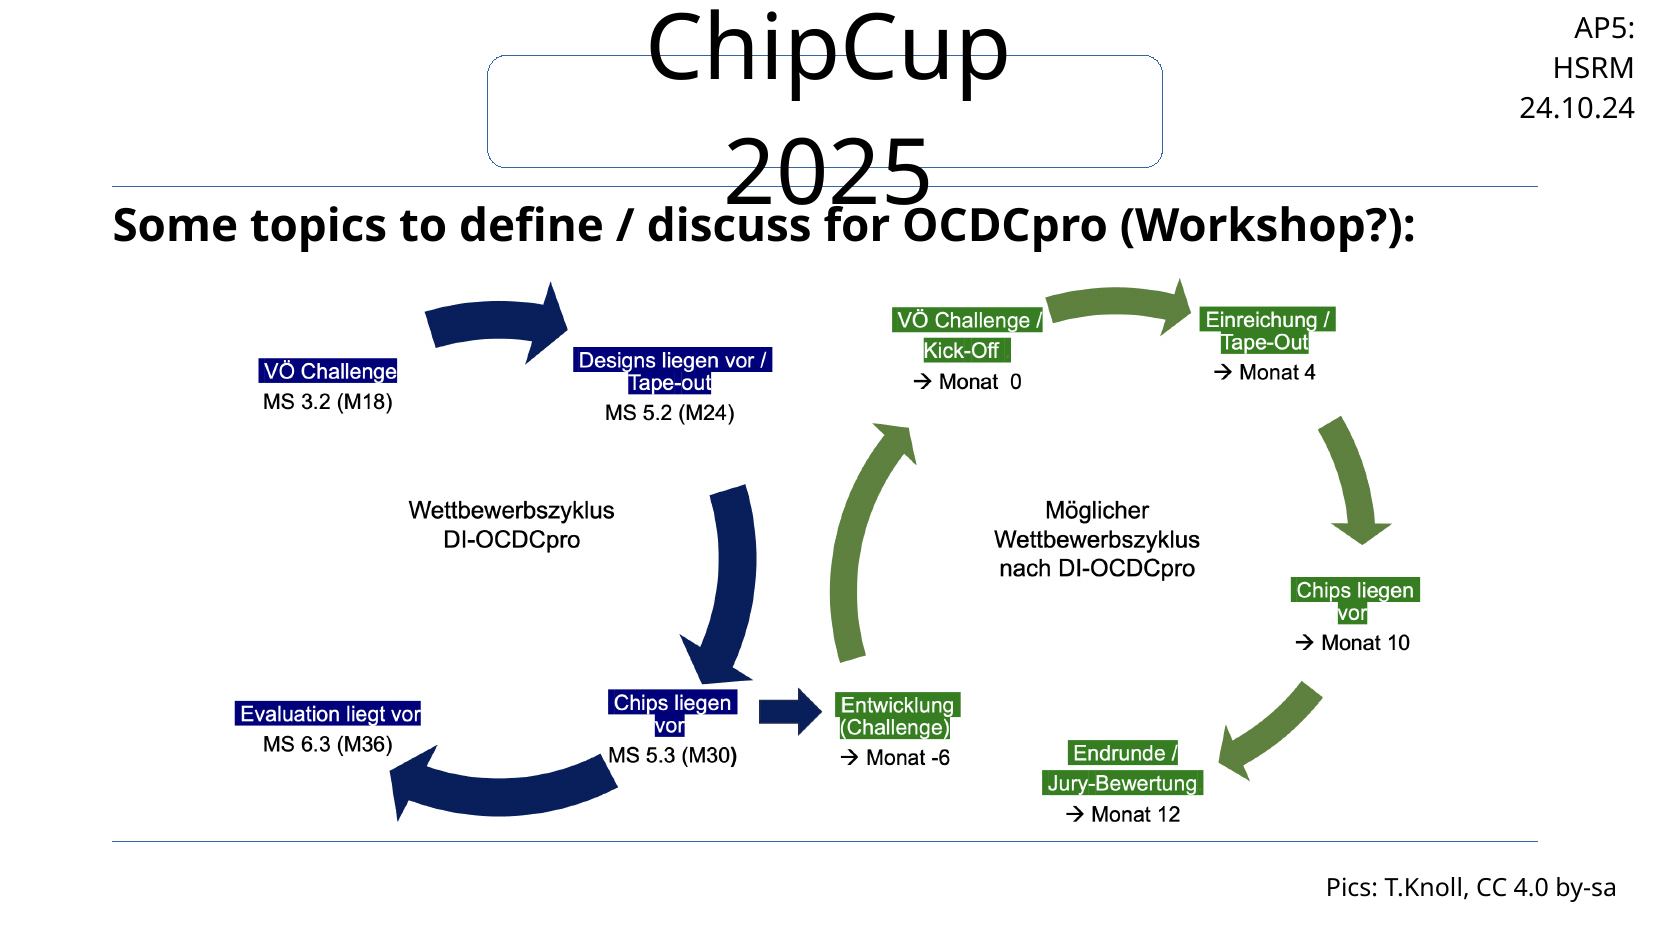

AP5:
HSRM
24.10.24
ChipCup 2025
# Some topics to define / discuss for OCDCpro (Workshop?):
Pics: T.Knoll, CC 4.0 by-sa